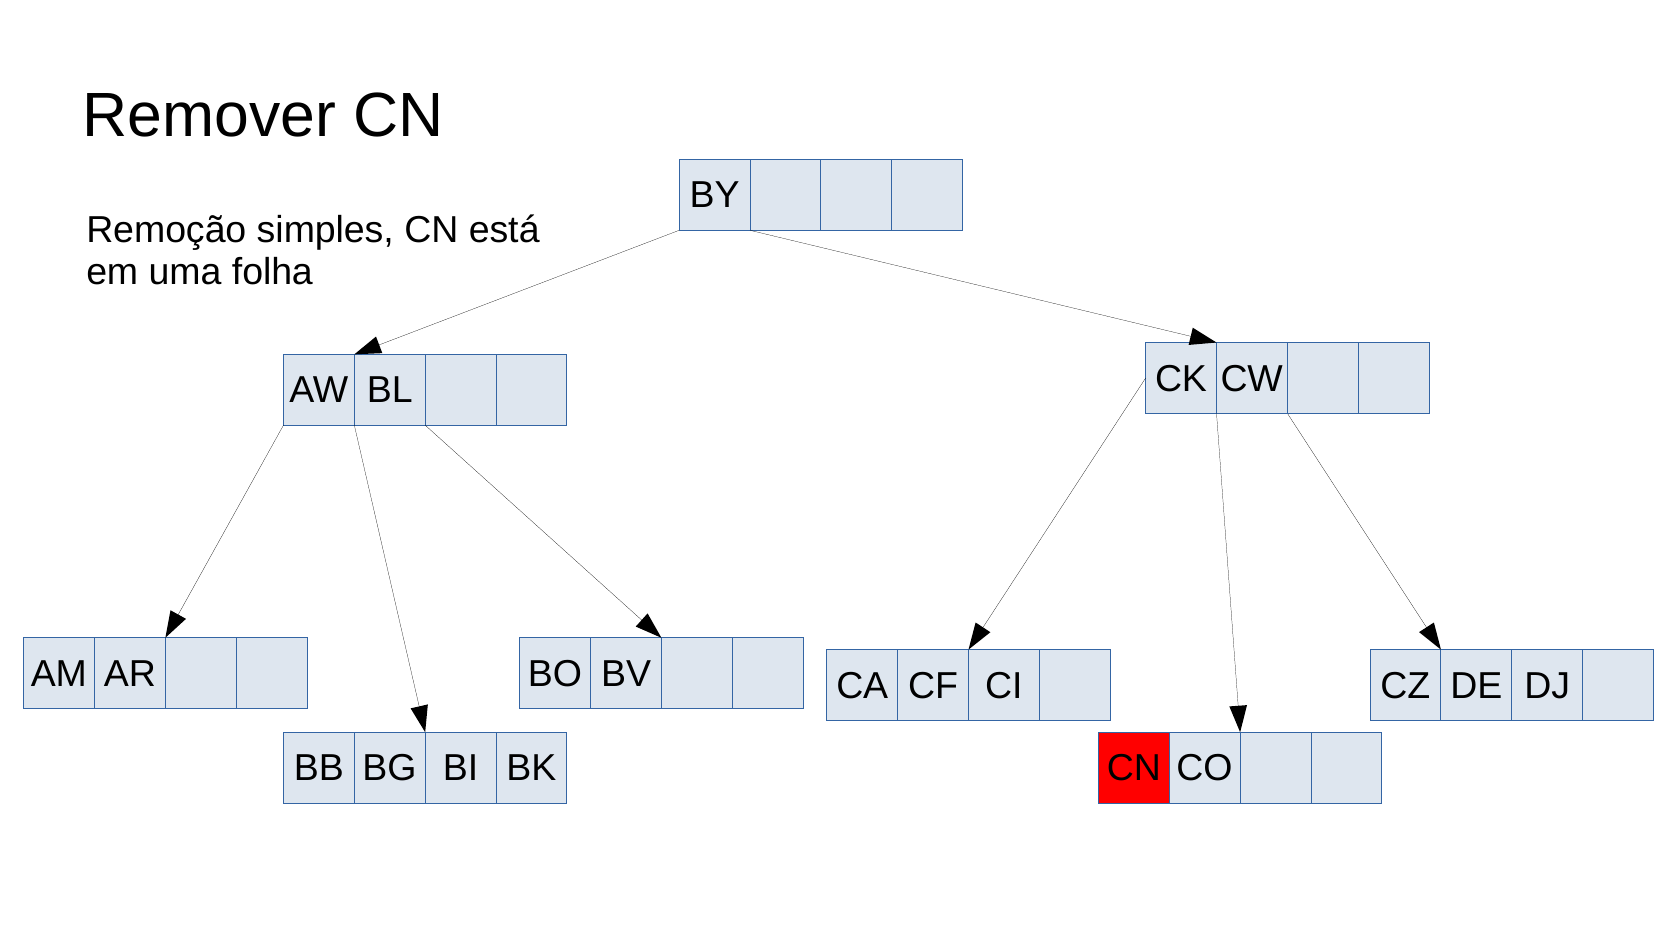

# Remover CN
BY
Remoção simples, CN está
em uma folha
CK
CW
AW
BL
AM
AR
BO
BV
CA
CF
CI
CZ
DE
DJ
BB
BG
BI
BK
CN
CO